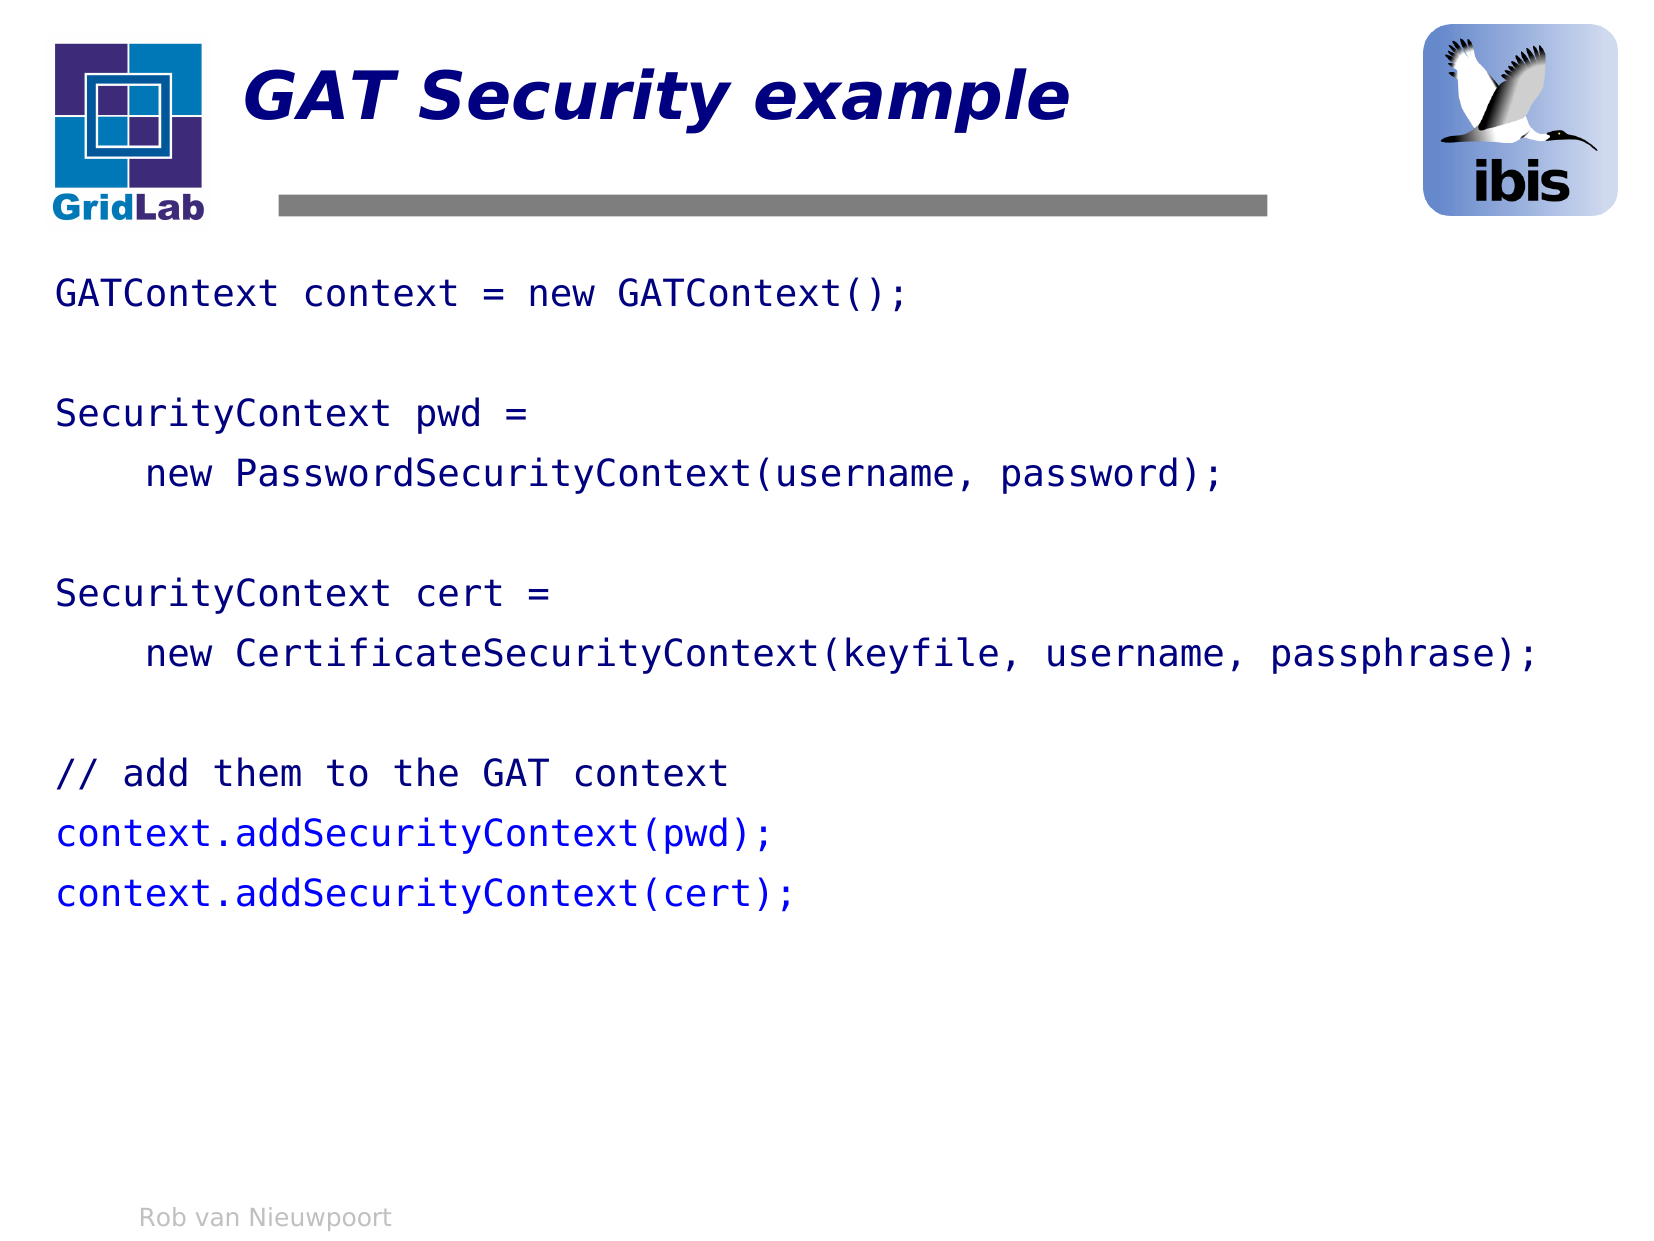

# GAT Security example
GATContext context = new GATContext();
SecurityContext pwd =
 new PasswordSecurityContext(username, password);
SecurityContext cert =
 new CertificateSecurityContext(keyfile, username, passphrase);
// add them to the GAT context
context.addSecurityContext(pwd);
context.addSecurityContext(cert);